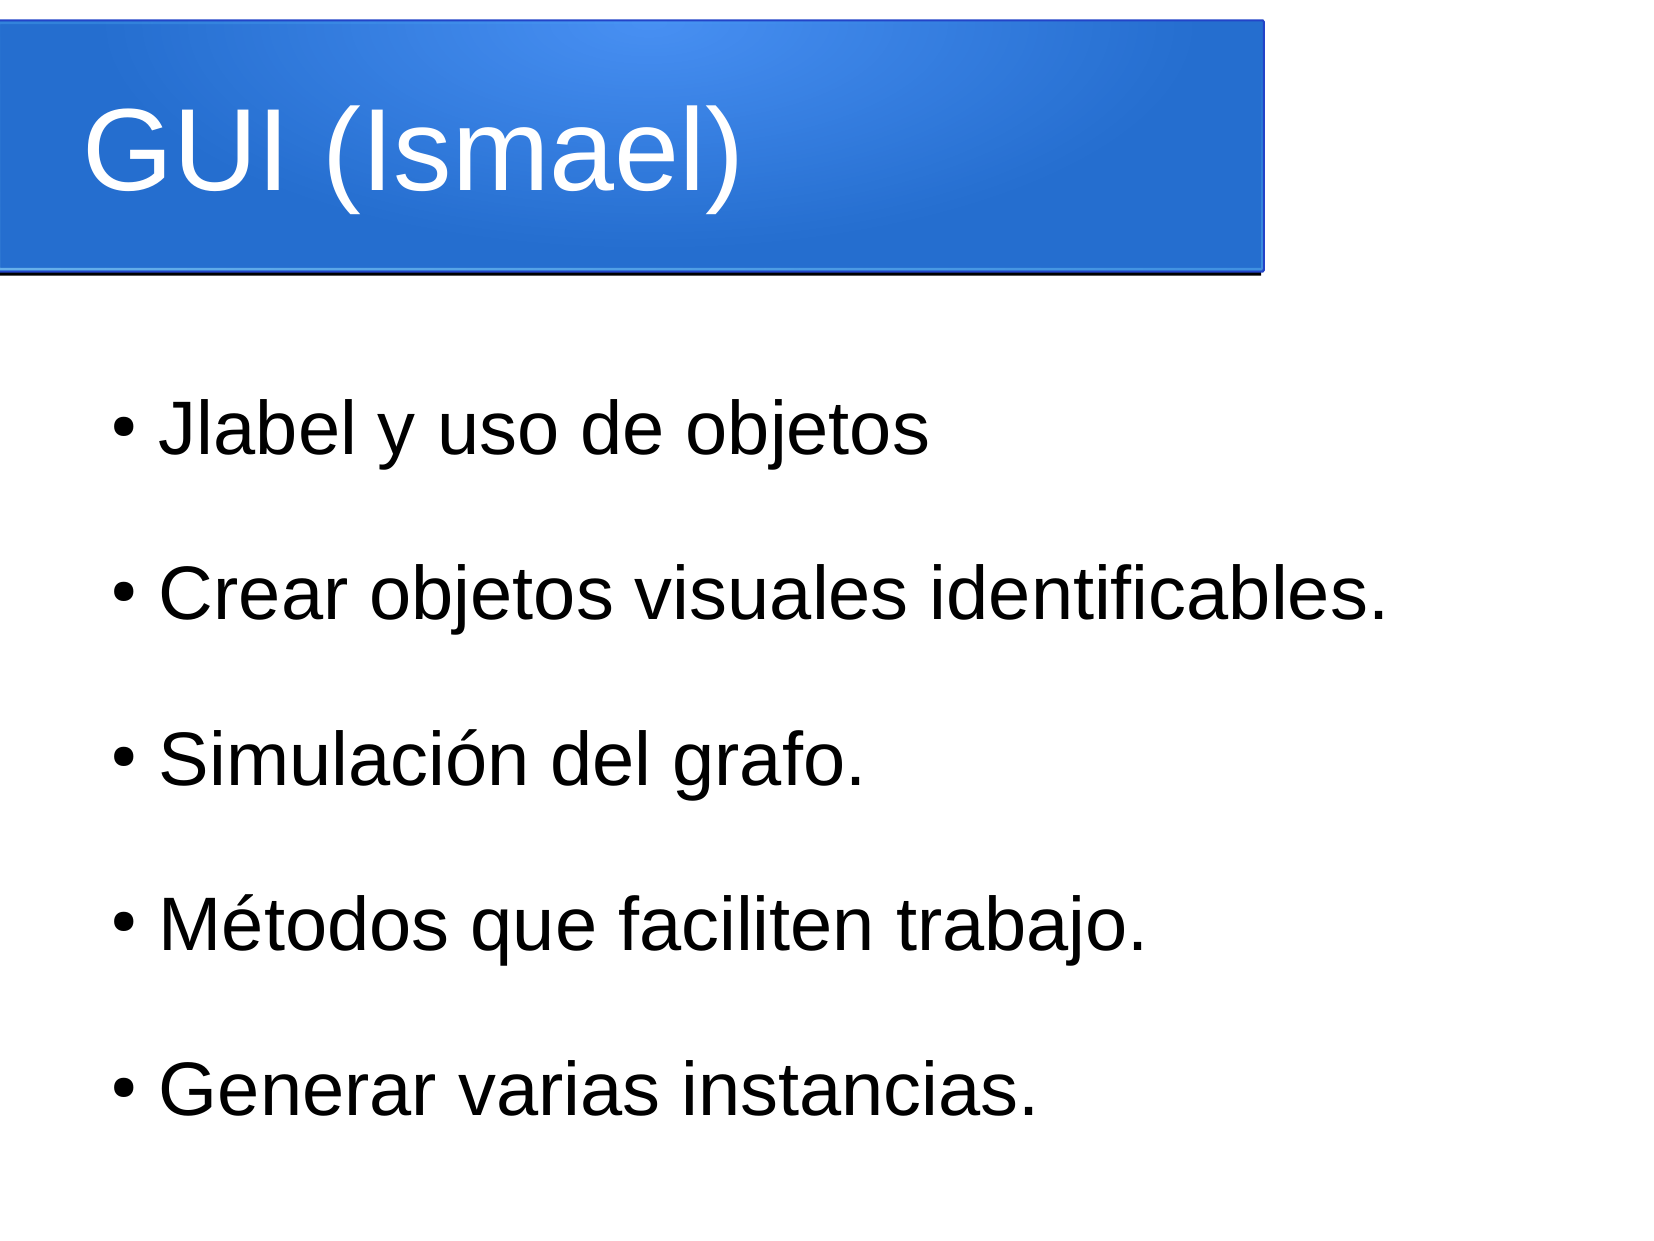

# GUI (Ismael)
Jlabel y uso de objetos
Crear objetos visuales identificables.
Simulación del grafo.
Métodos que faciliten trabajo.
Generar varias instancias.